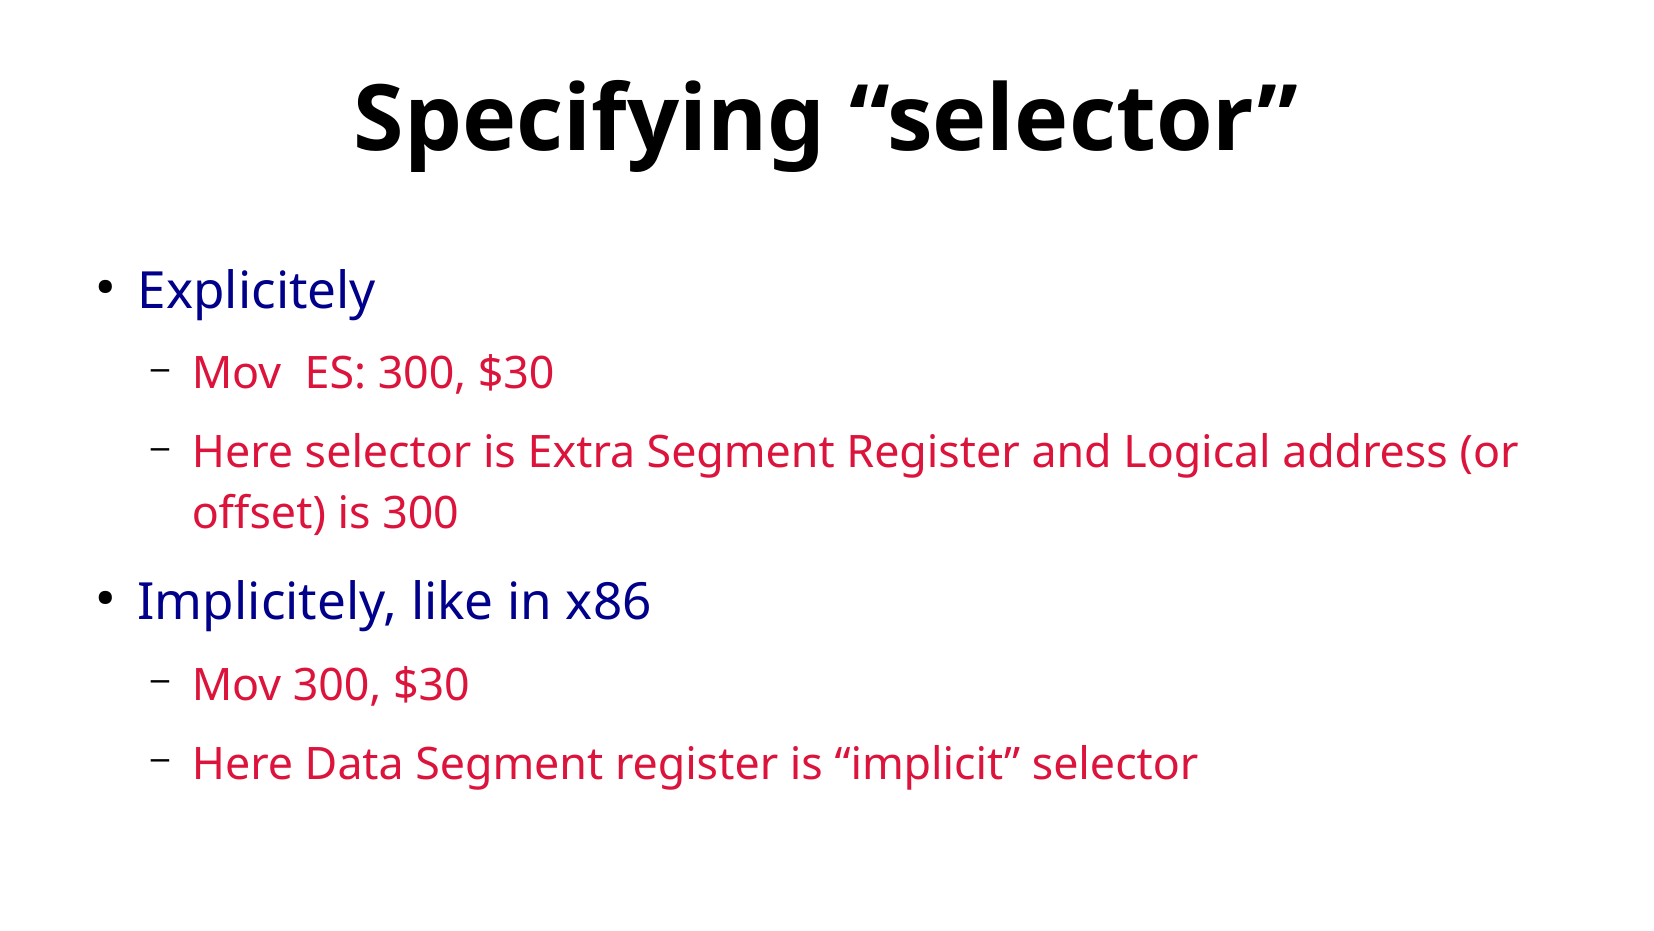

# Specifying “selector”
Explicitely
Mov ES: 300, $30
Here selector is Extra Segment Register and Logical address (or offset) is 300
Implicitely, like in x86
Mov 300, $30
Here Data Segment register is “implicit” selector